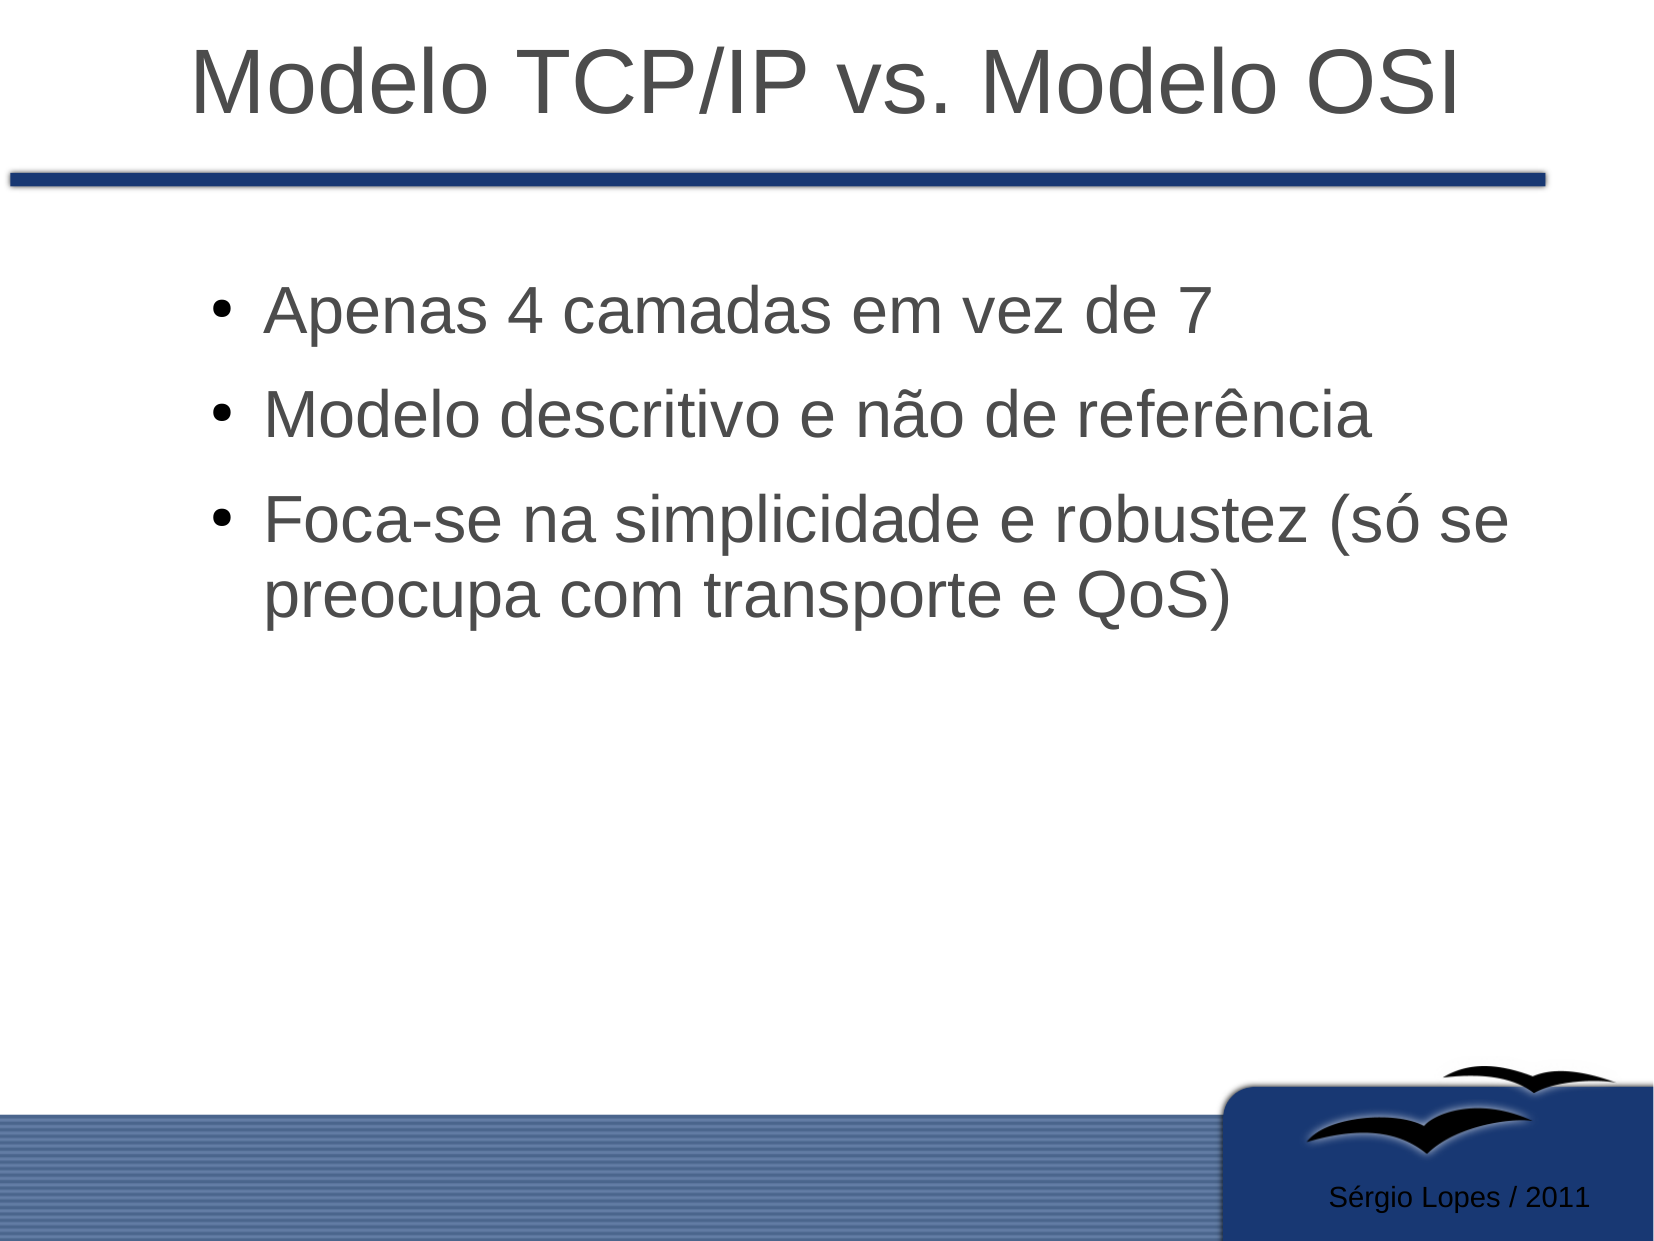

# Modelo TCP/IP vs. Modelo OSI
Apenas 4 camadas em vez de 7
Modelo descritivo e não de referência
Foca-se na simplicidade e robustez (só se preocupa com transporte e QoS)
Sérgio Lopes / 2011